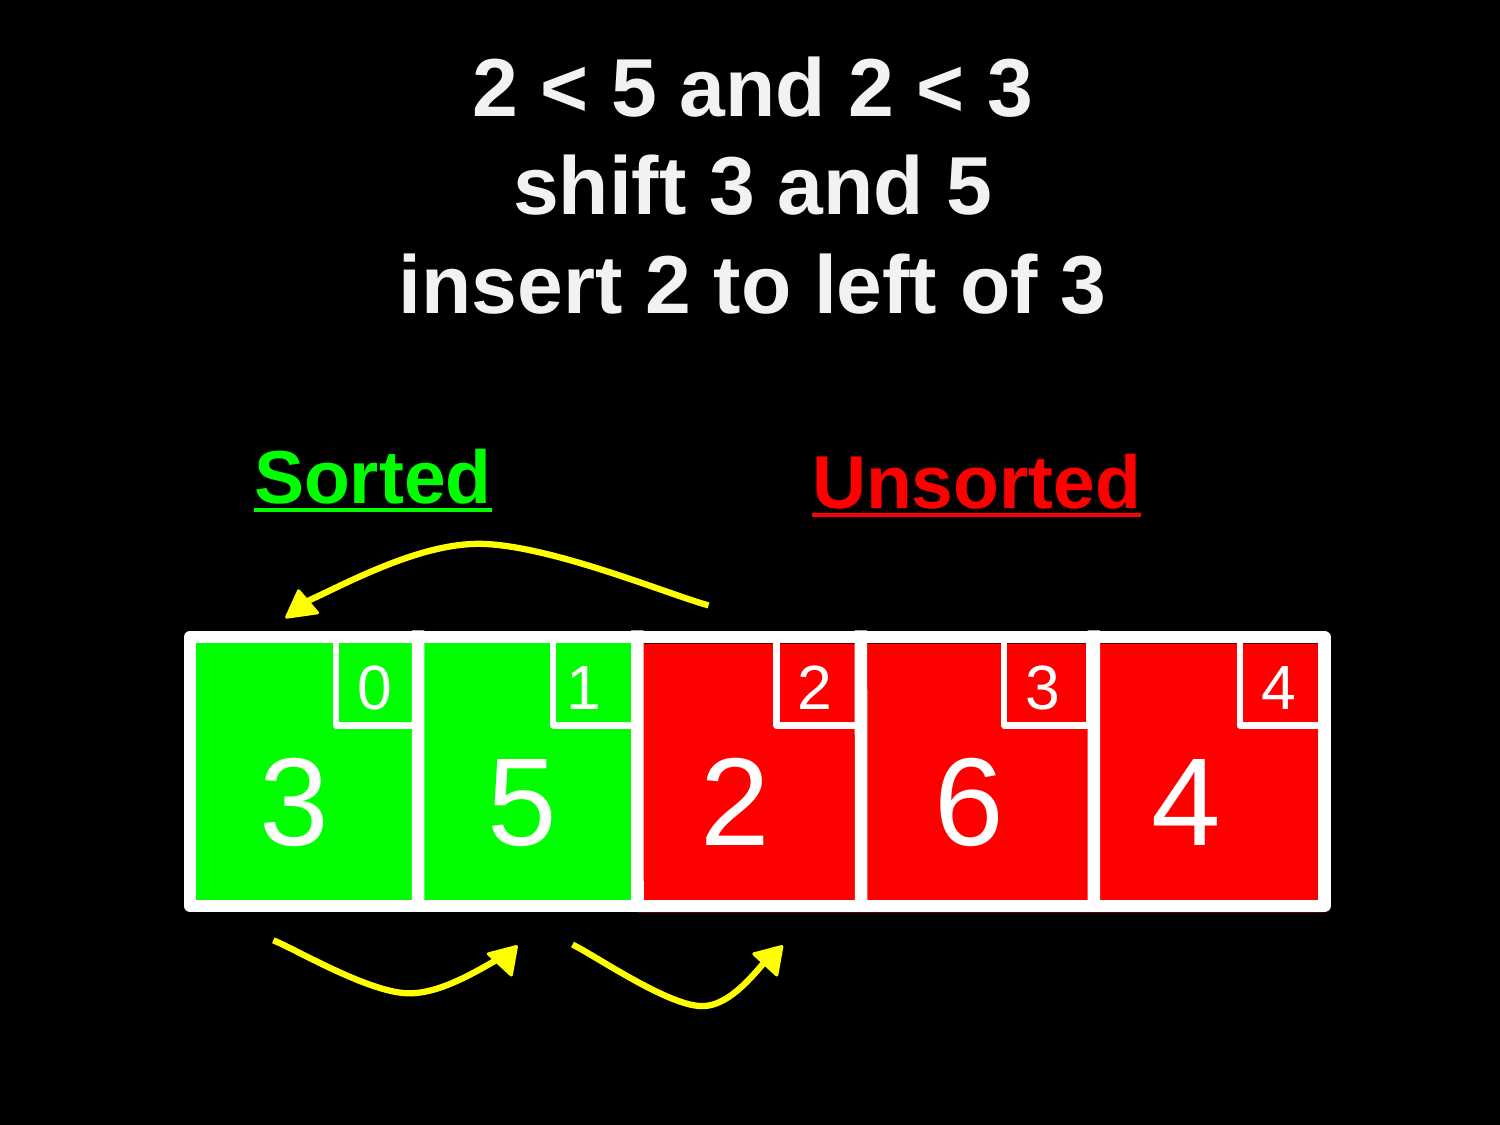

2 < 5 and 2 < 3
shift 3 and 5
insert 2 to left of 3
Unsorted
Sorted
0
1
2
3
4
3
5
2
6
4